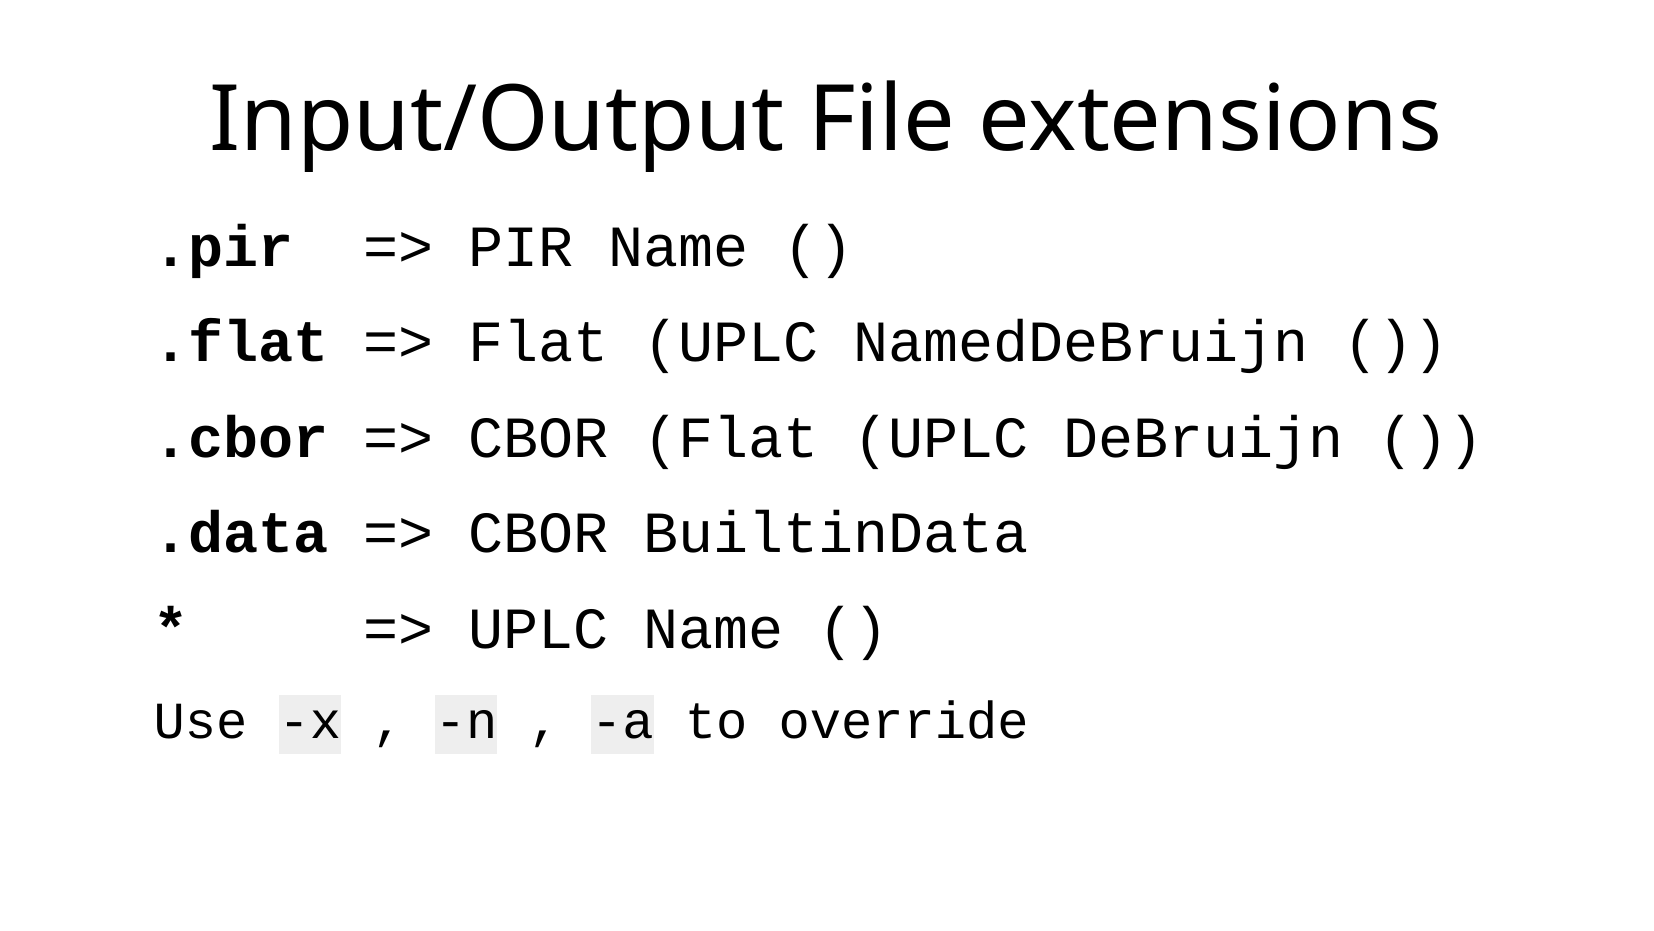

# Input/Output File extensions
.pir => PIR Name ()
.flat => Flat (UPLC NamedDeBruijn ())
.cbor => CBOR (Flat (UPLC DeBruijn ())
.data => CBOR BuiltinData
* => UPLC Name ()
Use -x , -n , -a to override